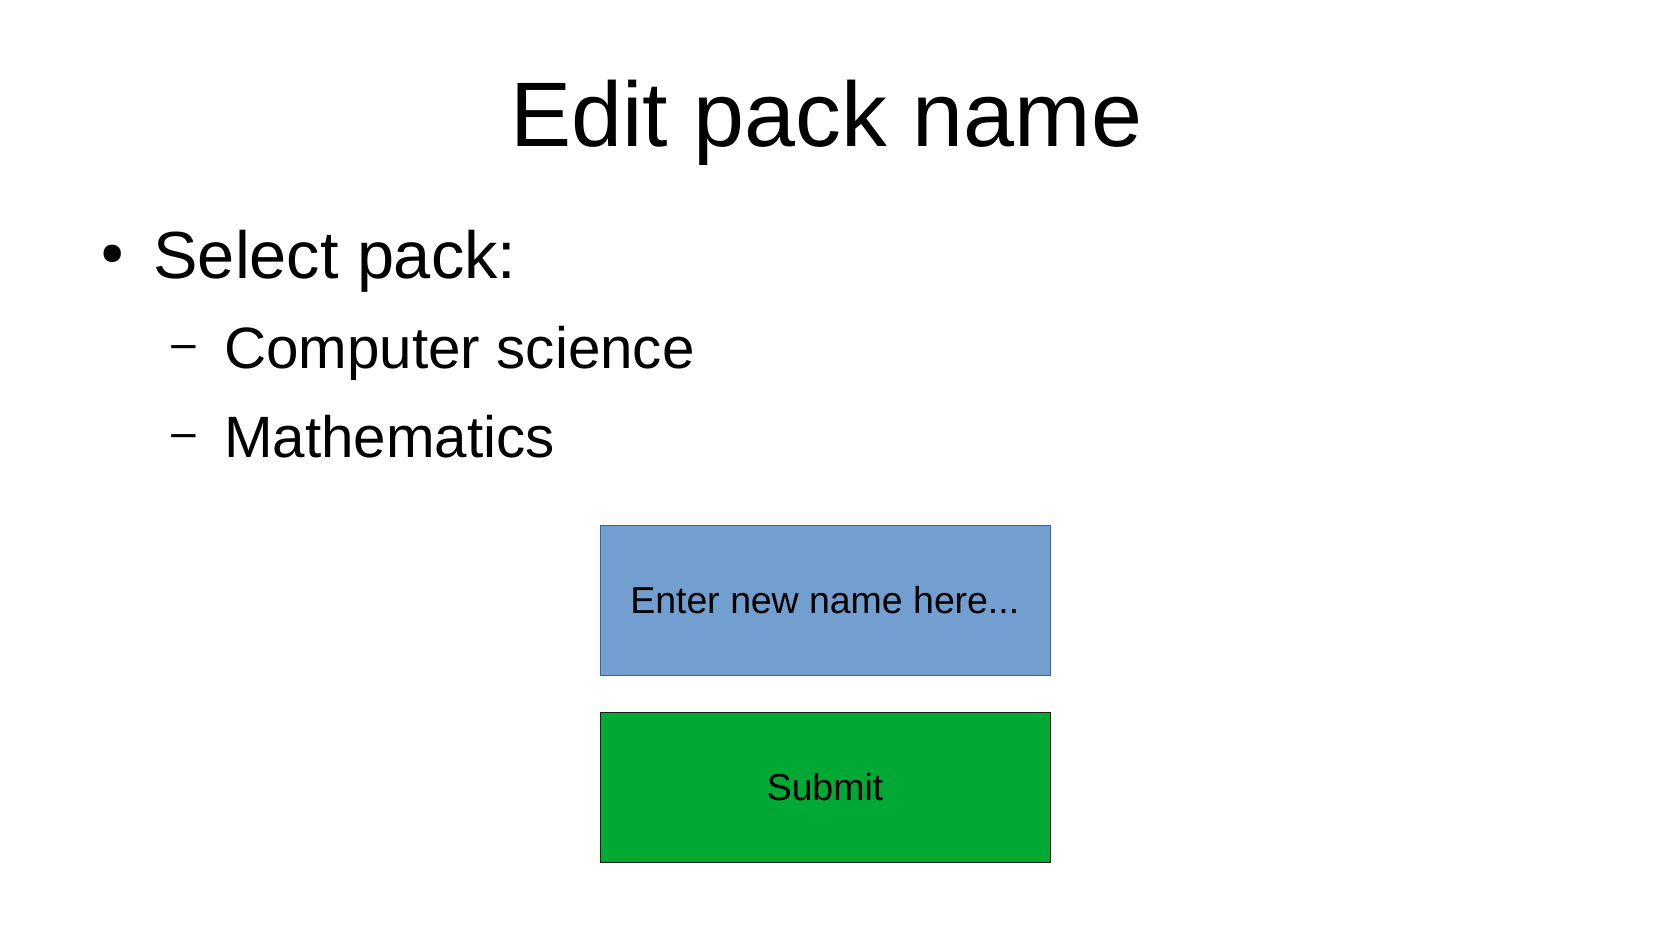

# Edit pack name
Select pack:
Computer science
Mathematics
Enter new name here...
Submit